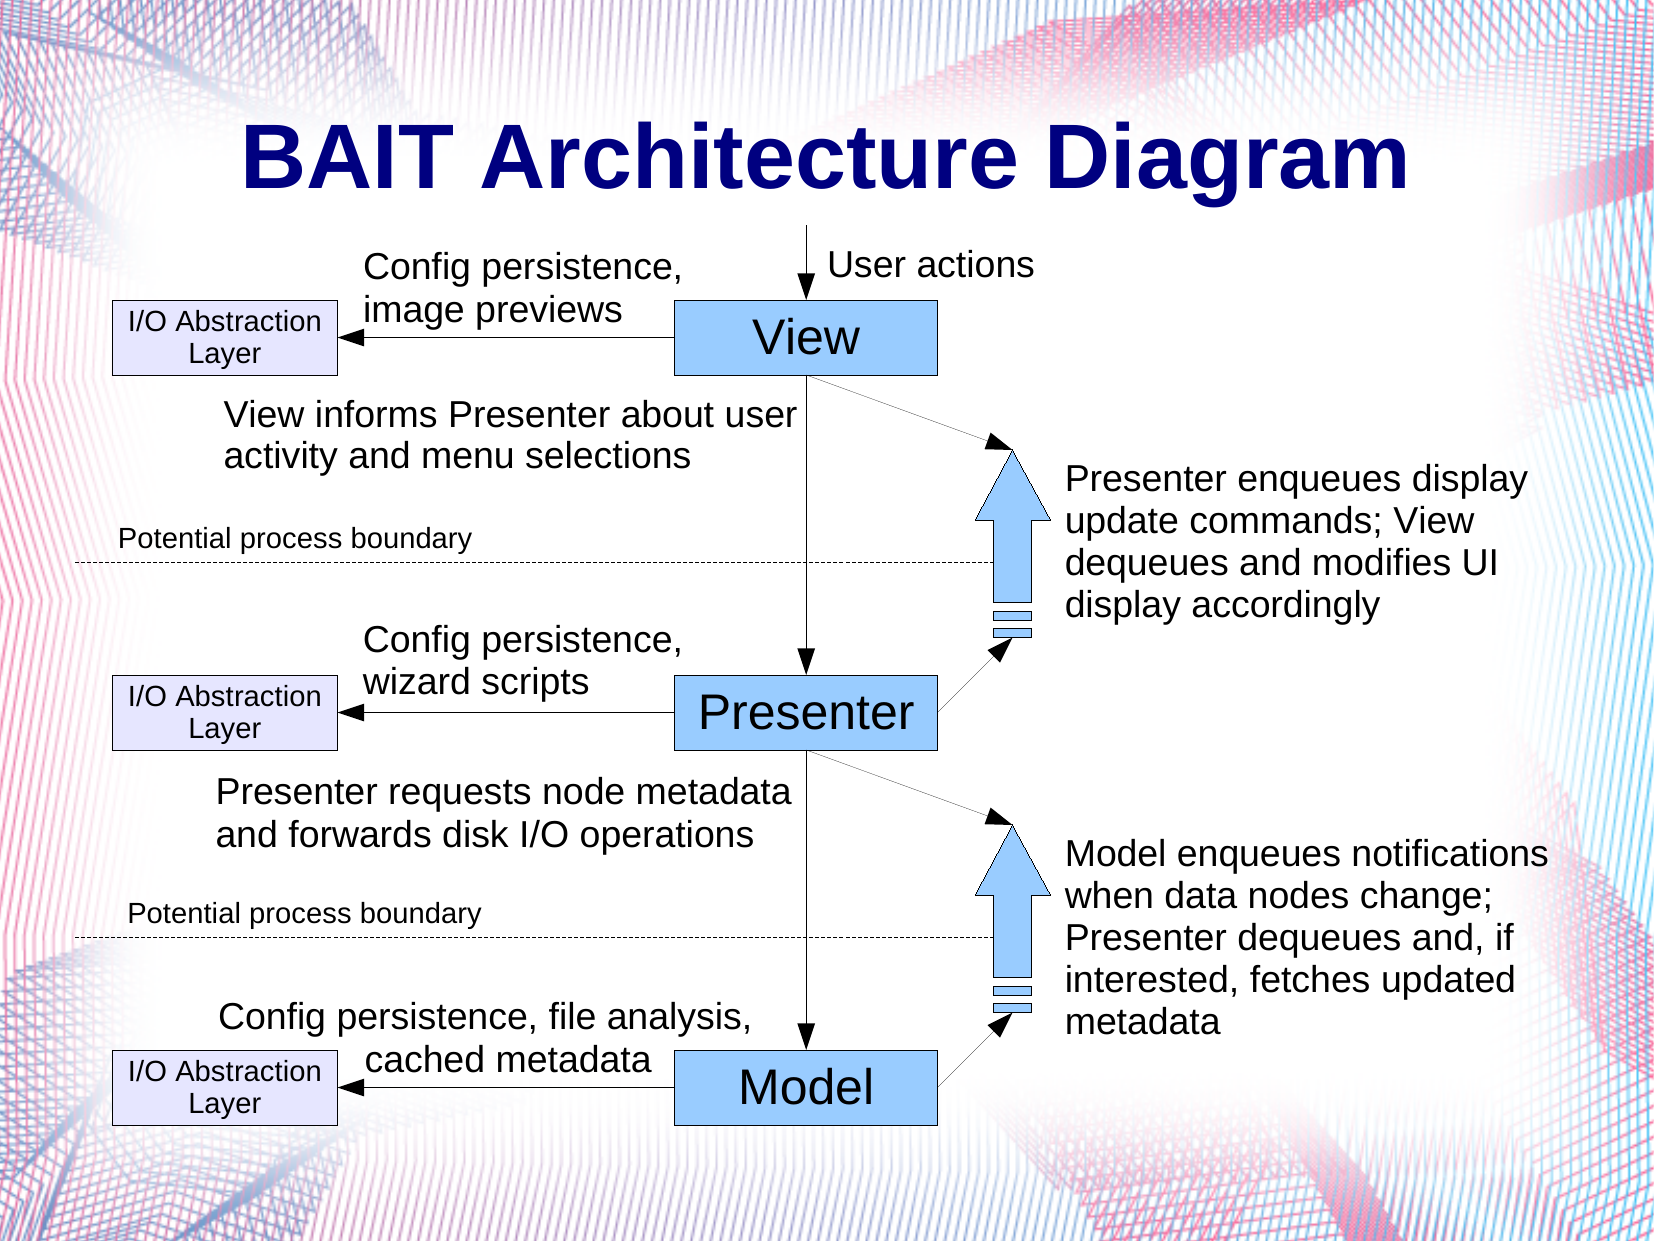

# BAIT Architecture Diagram
User actions
Config persistence,
image previews
I/O Abstraction
Layer
View
View informs Presenter about user
activity and menu selections
Presenter enqueues display
update commands; View
dequeues and modifies UI
display accordingly
Potential process boundary
Config persistence,
wizard scripts
I/O Abstraction
Layer
Presenter
Presenter requests node metadata
and forwards disk I/O operations
Model enqueues notifications
when data nodes change;
Presenter dequeues and, if
interested, fetches updated
metadata
Potential process boundary
Config persistence, file analysis, cached metadata
I/O Abstraction
Layer
Model